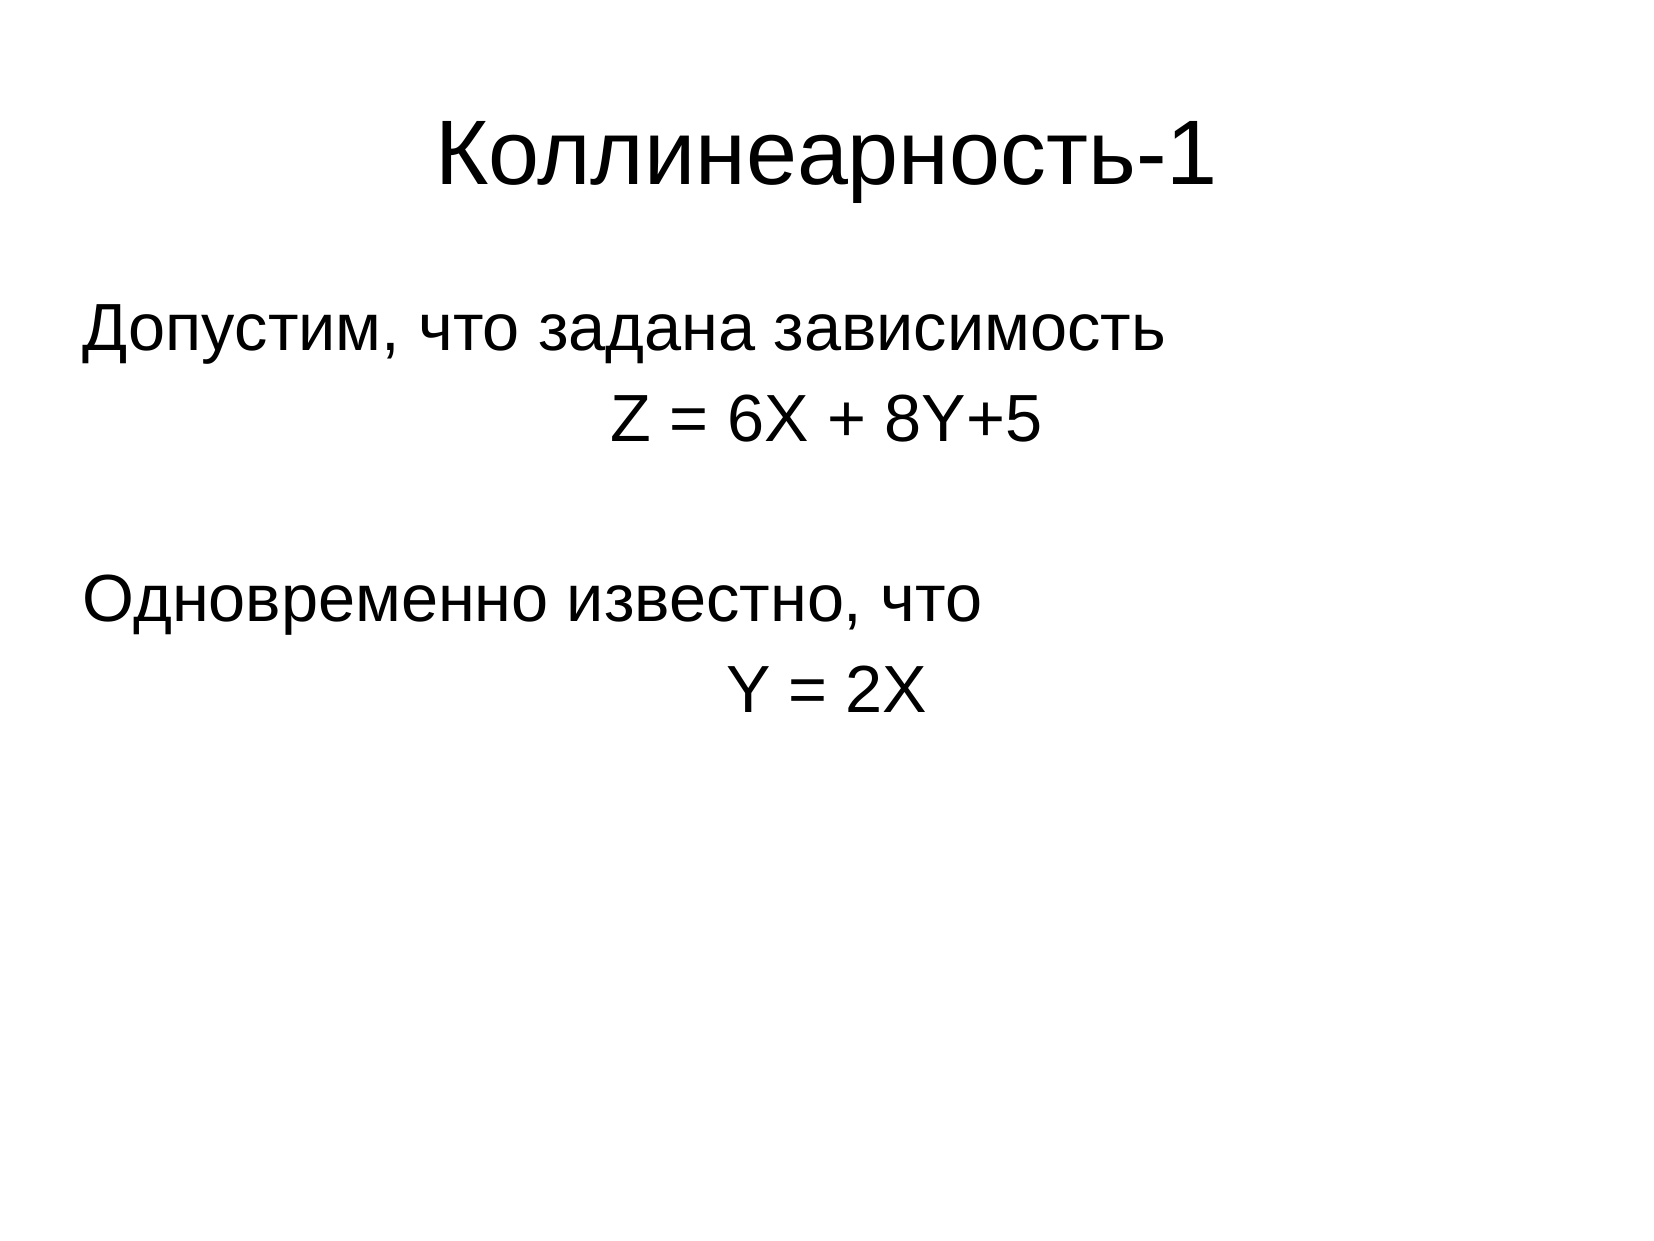

# Коллинеарность-1
Допустим, что задана зависимость
Z = 6X + 8Y+5
Одновременно известно, что
Y = 2X